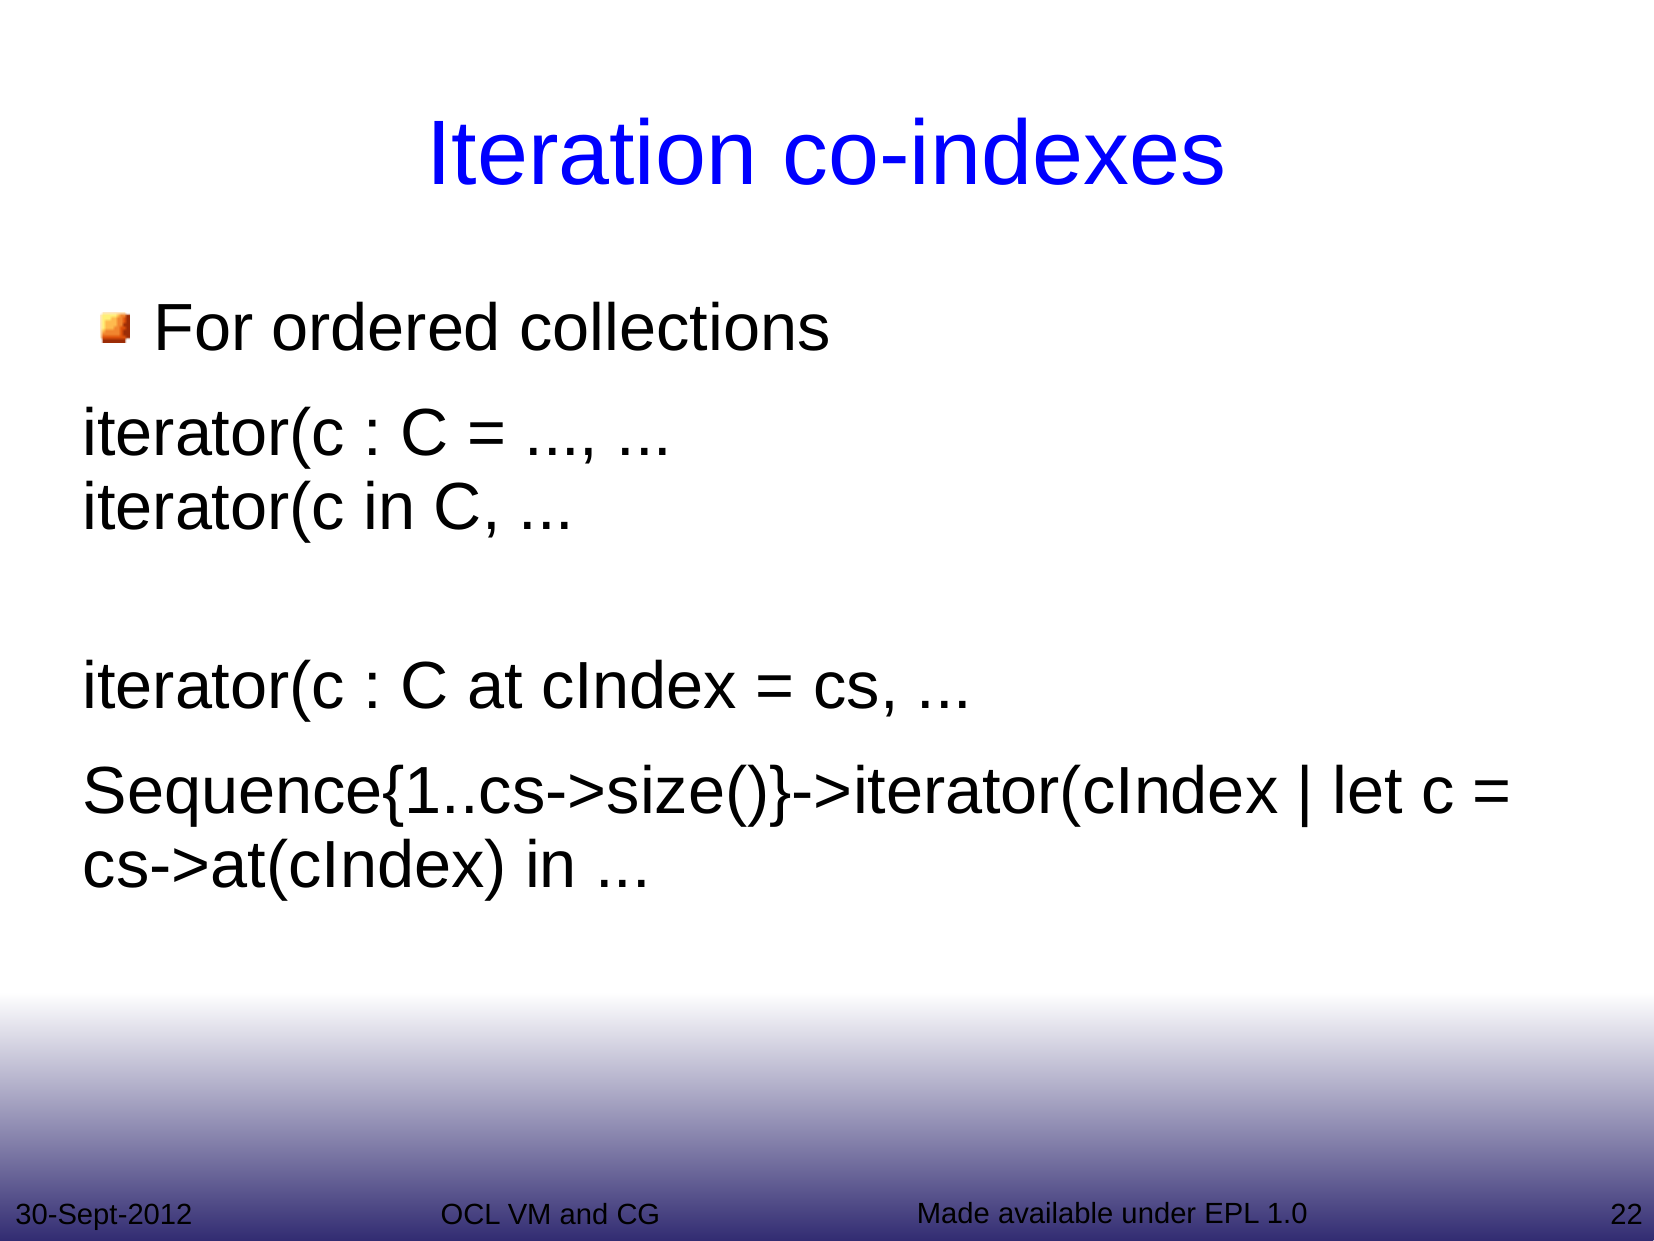

# Iteration co-indexes
For ordered collections
iterator(c : C = ..., ...
iterator(c in C, ...
iterator(c : C at cIndex = cs, ...
Sequence{1..cs->size()}->iterator(cIndex | let c = cs->at(cIndex) in ...
30-Sept-2012
OCL VM and CG
22